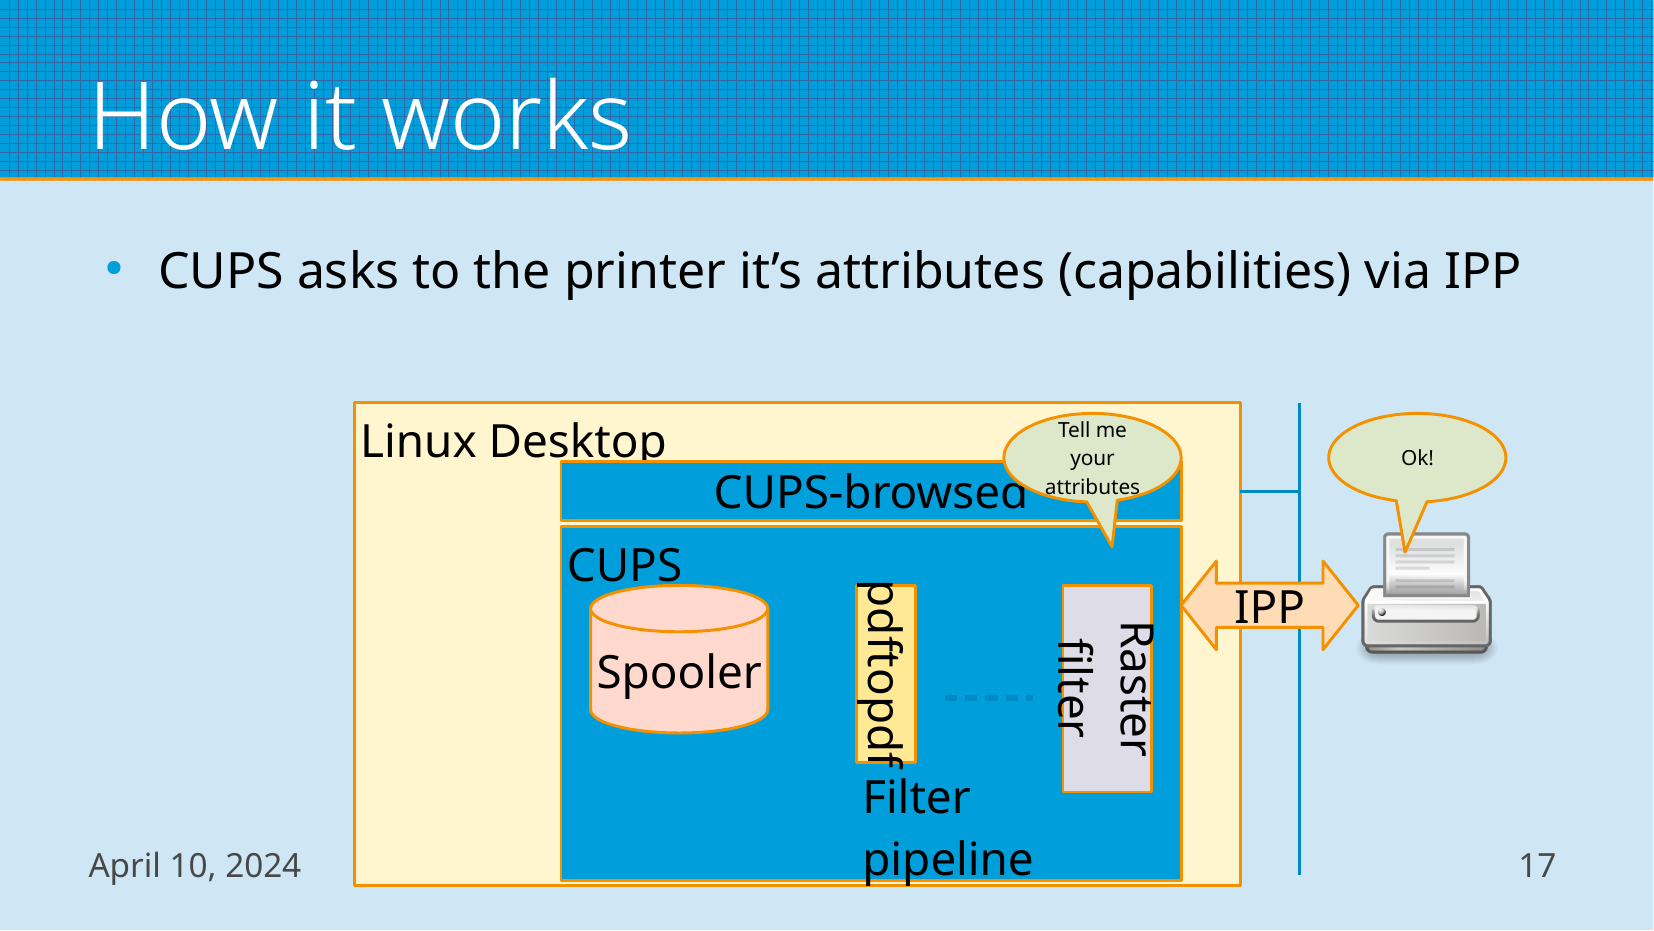

# How it works
CUPS asks to the printer it’s attributes (capabilities) via IPP
Linux Desktop
Tell me your attributes
Ok!
CUPS-browsed
CUPS
IPP
Spooler
pdftopdf
Raster
filter
Filter pipeline
April 10, 2024
FOSSASIA Summit 2024
17